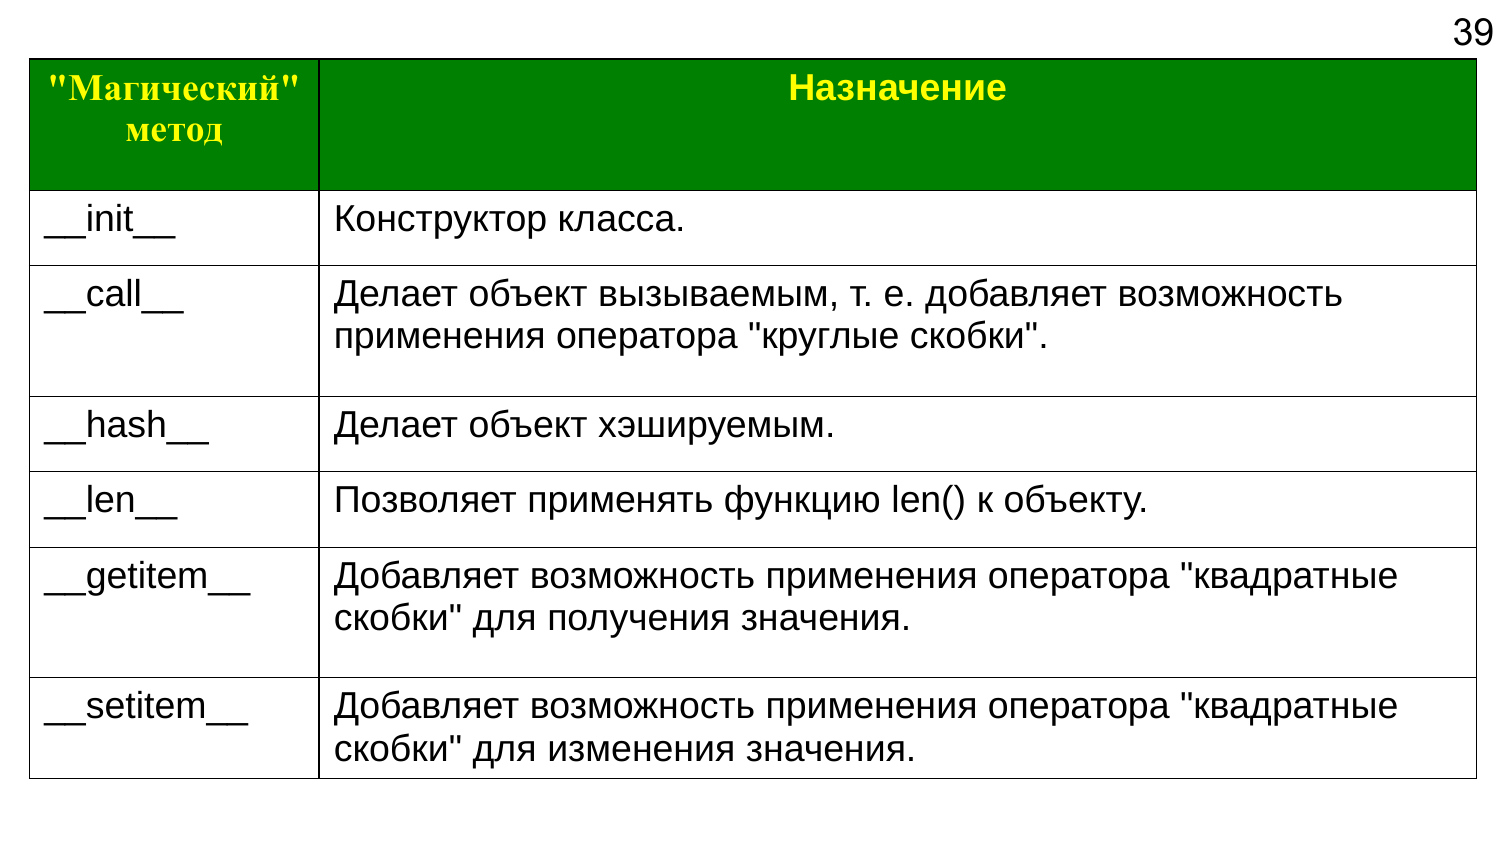

| "Магический" метод | Назначение |
| --- | --- |
| \_\_init\_\_ | Конструктор класса. |
| \_\_call\_\_ | Делает объект вызываемым, т. е. добавляет возможность применения оператора "круглые скобки". |
| \_\_hash\_\_ | Делает объект хэшируемым. |
| \_\_len\_\_ | Позволяет применять функцию len() к объекту. |
| \_\_getitem\_\_ | Добавляет возможность применения оператора "квадратные скобки" для получения значения. |
| \_\_setitem\_\_ | Добавляет возможность применения оператора "квадратные скобки" для изменения значения. |